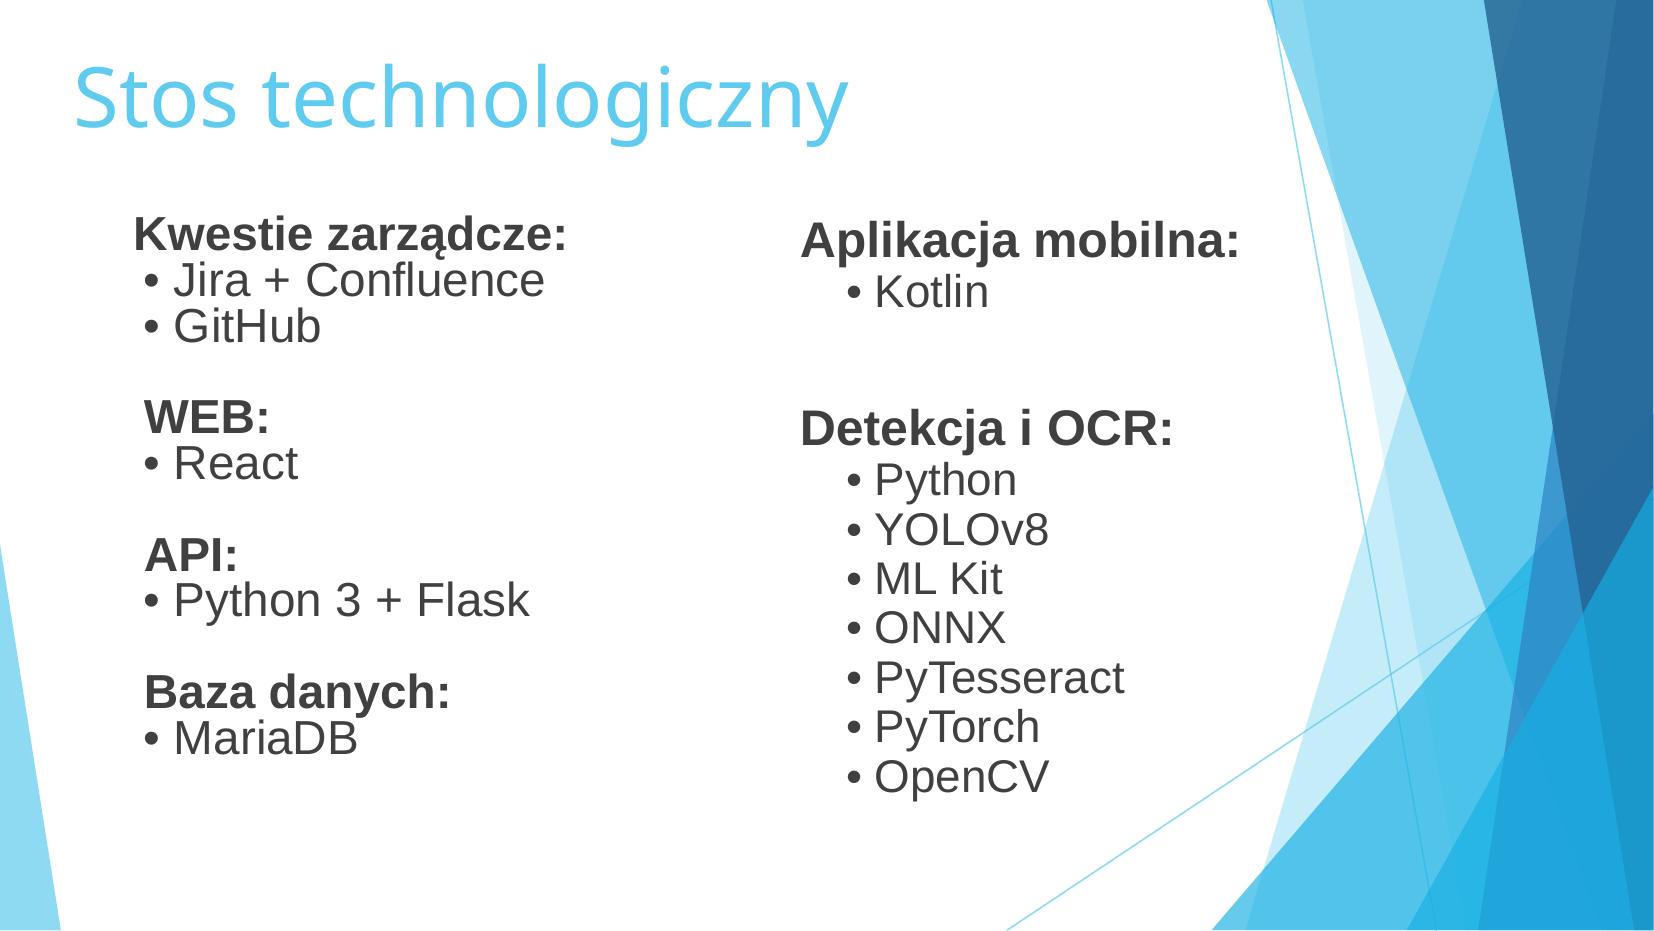

# Stos technologiczny
 Kwestie zarządcze:
• Jira + Confluence
• GitHub
WEB:
• React
API:
• Python 3 + Flask
Baza danych:
• MariaDB
Aplikacja mobilna:
• Kotlin
Detekcja i OCR:
• Python
• YOLOv8
• ML Kit
• ONNX
• PyTesseract
• PyTorch
• OpenCV